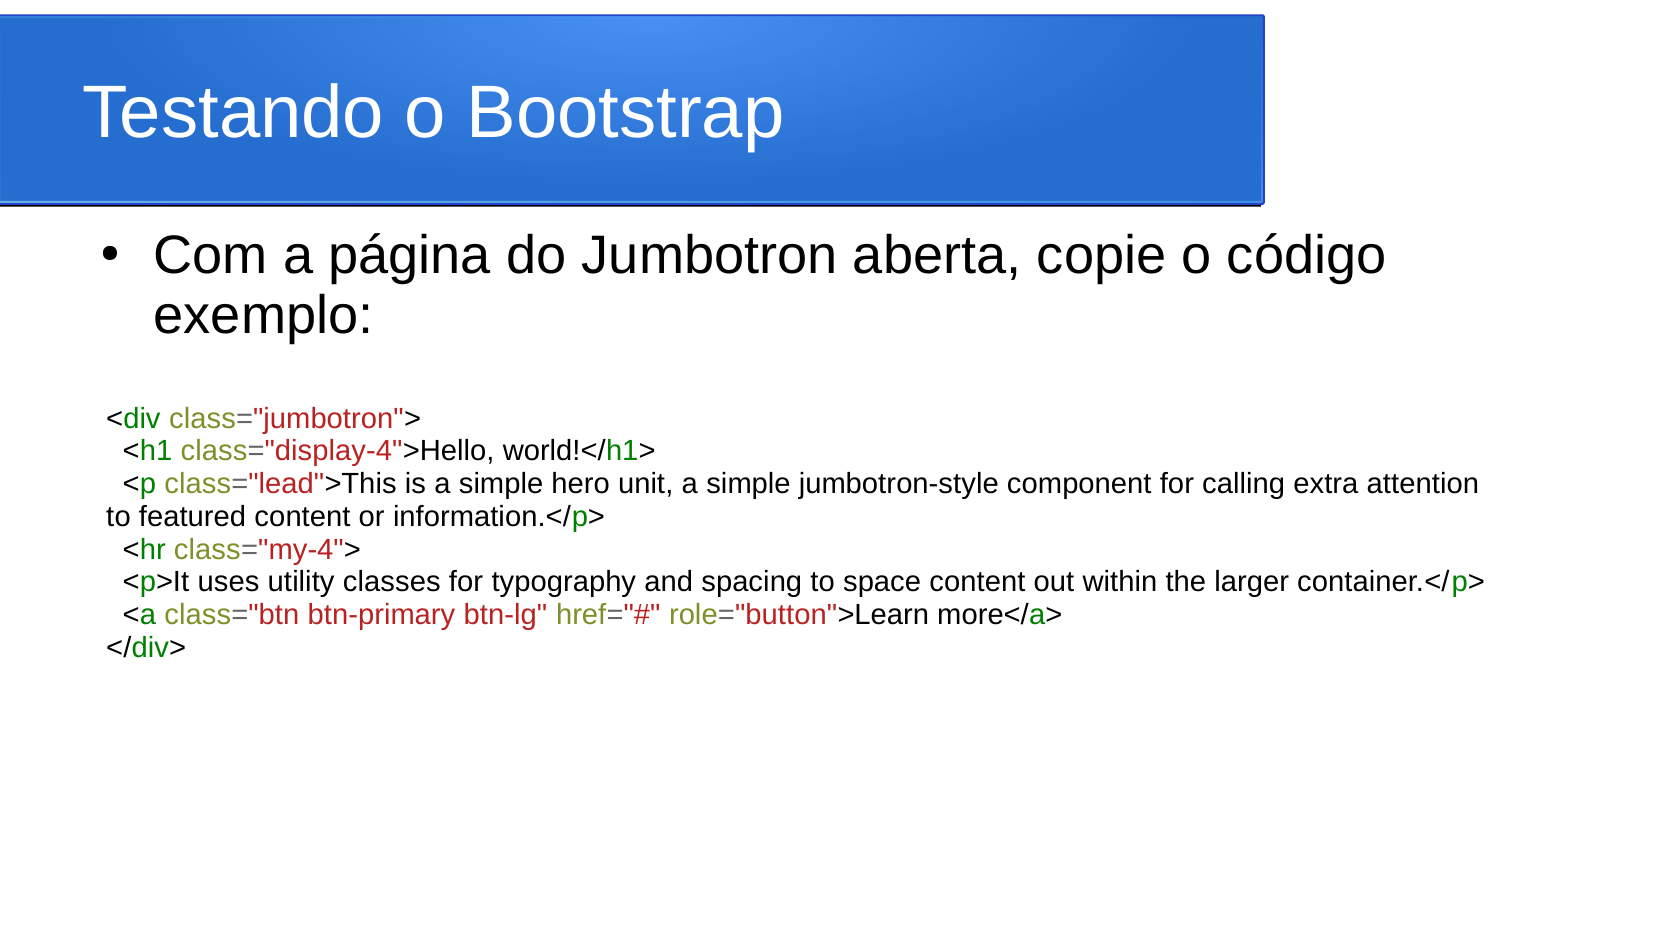

# Testando o Bootstrap
Com a página do Jumbotron aberta, copie o código exemplo:
<div class="jumbotron">
 <h1 class="display-4">Hello, world!</h1>
 <p class="lead">This is a simple hero unit, a simple jumbotron-style component for calling extra attention to featured content or information.</p>
 <hr class="my-4">
 <p>It uses utility classes for typography and spacing to space content out within the larger container.</p>
 <a class="btn btn-primary btn-lg" href="#" role="button">Learn more</a>
</div>